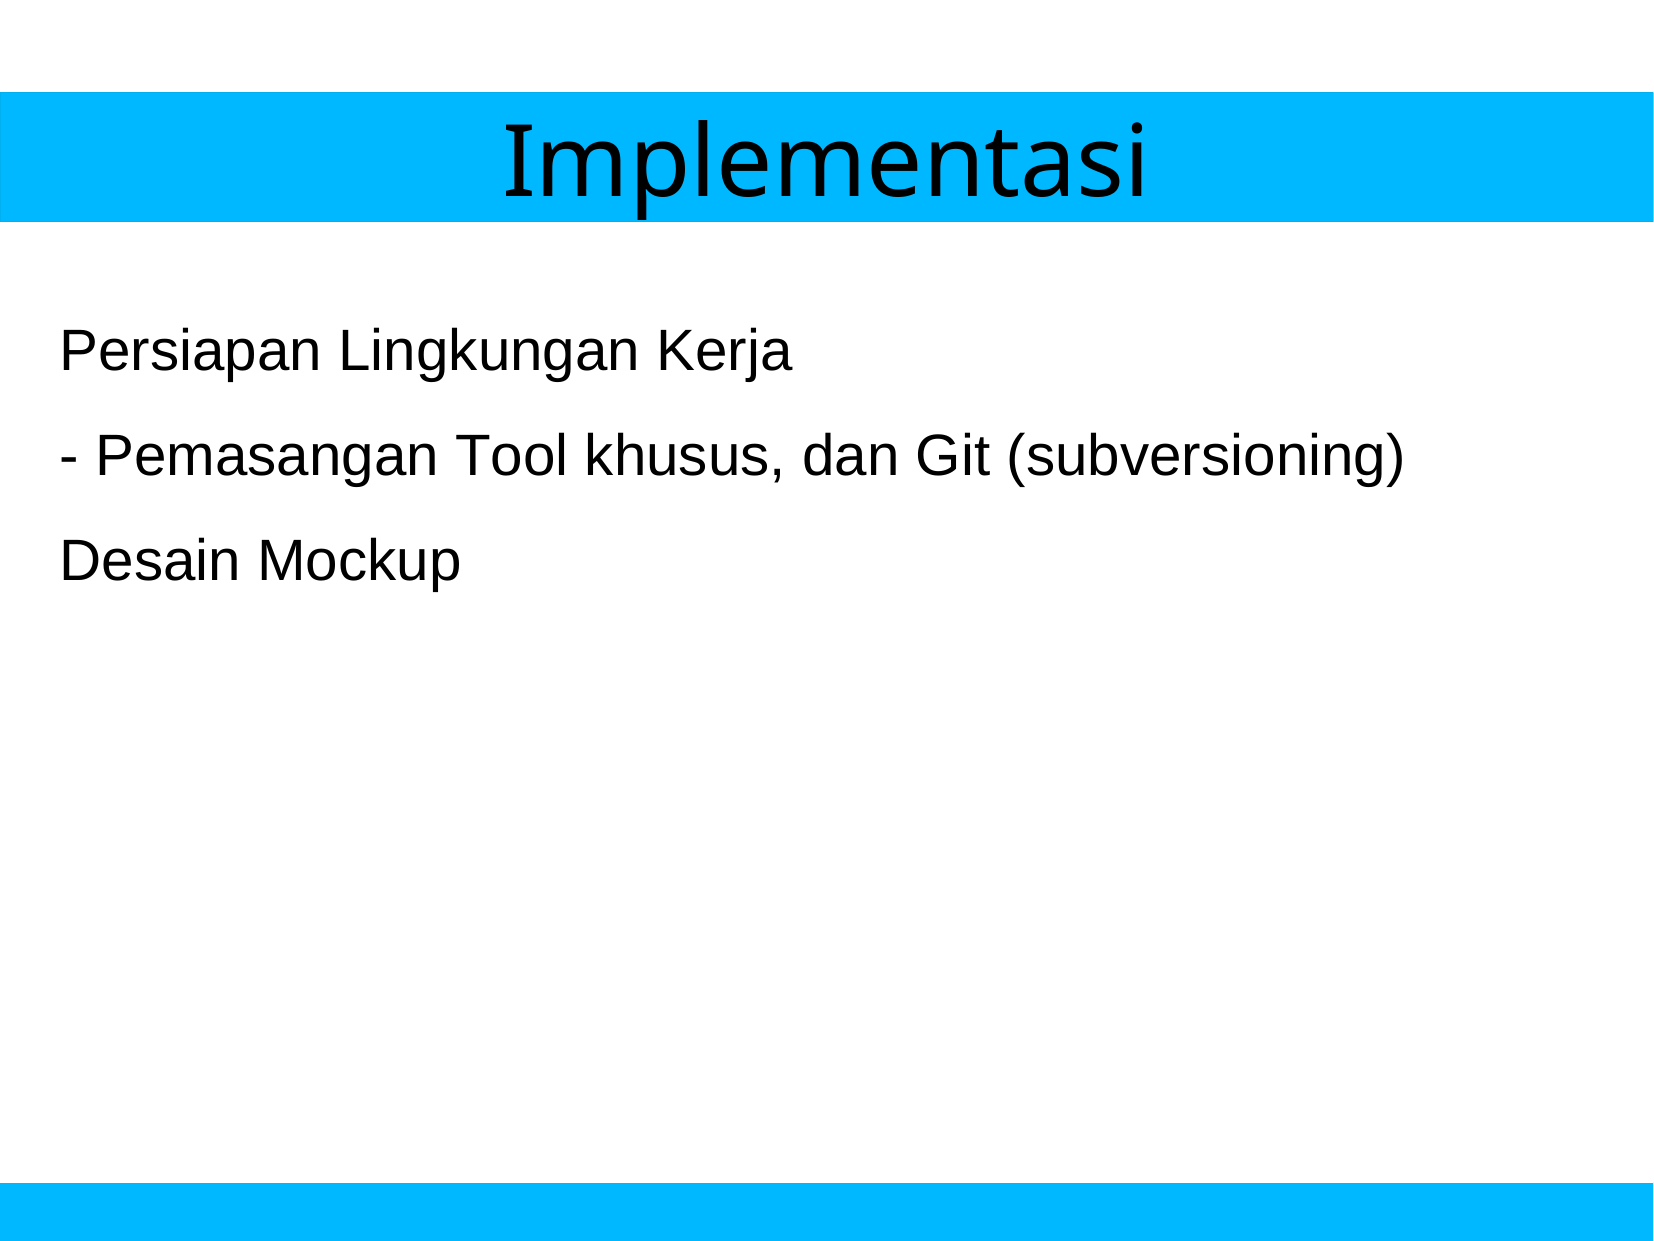

Implementasi
Persiapan Lingkungan Kerja
- Pemasangan Tool khusus, dan Git (subversioning)
Desain Mockup